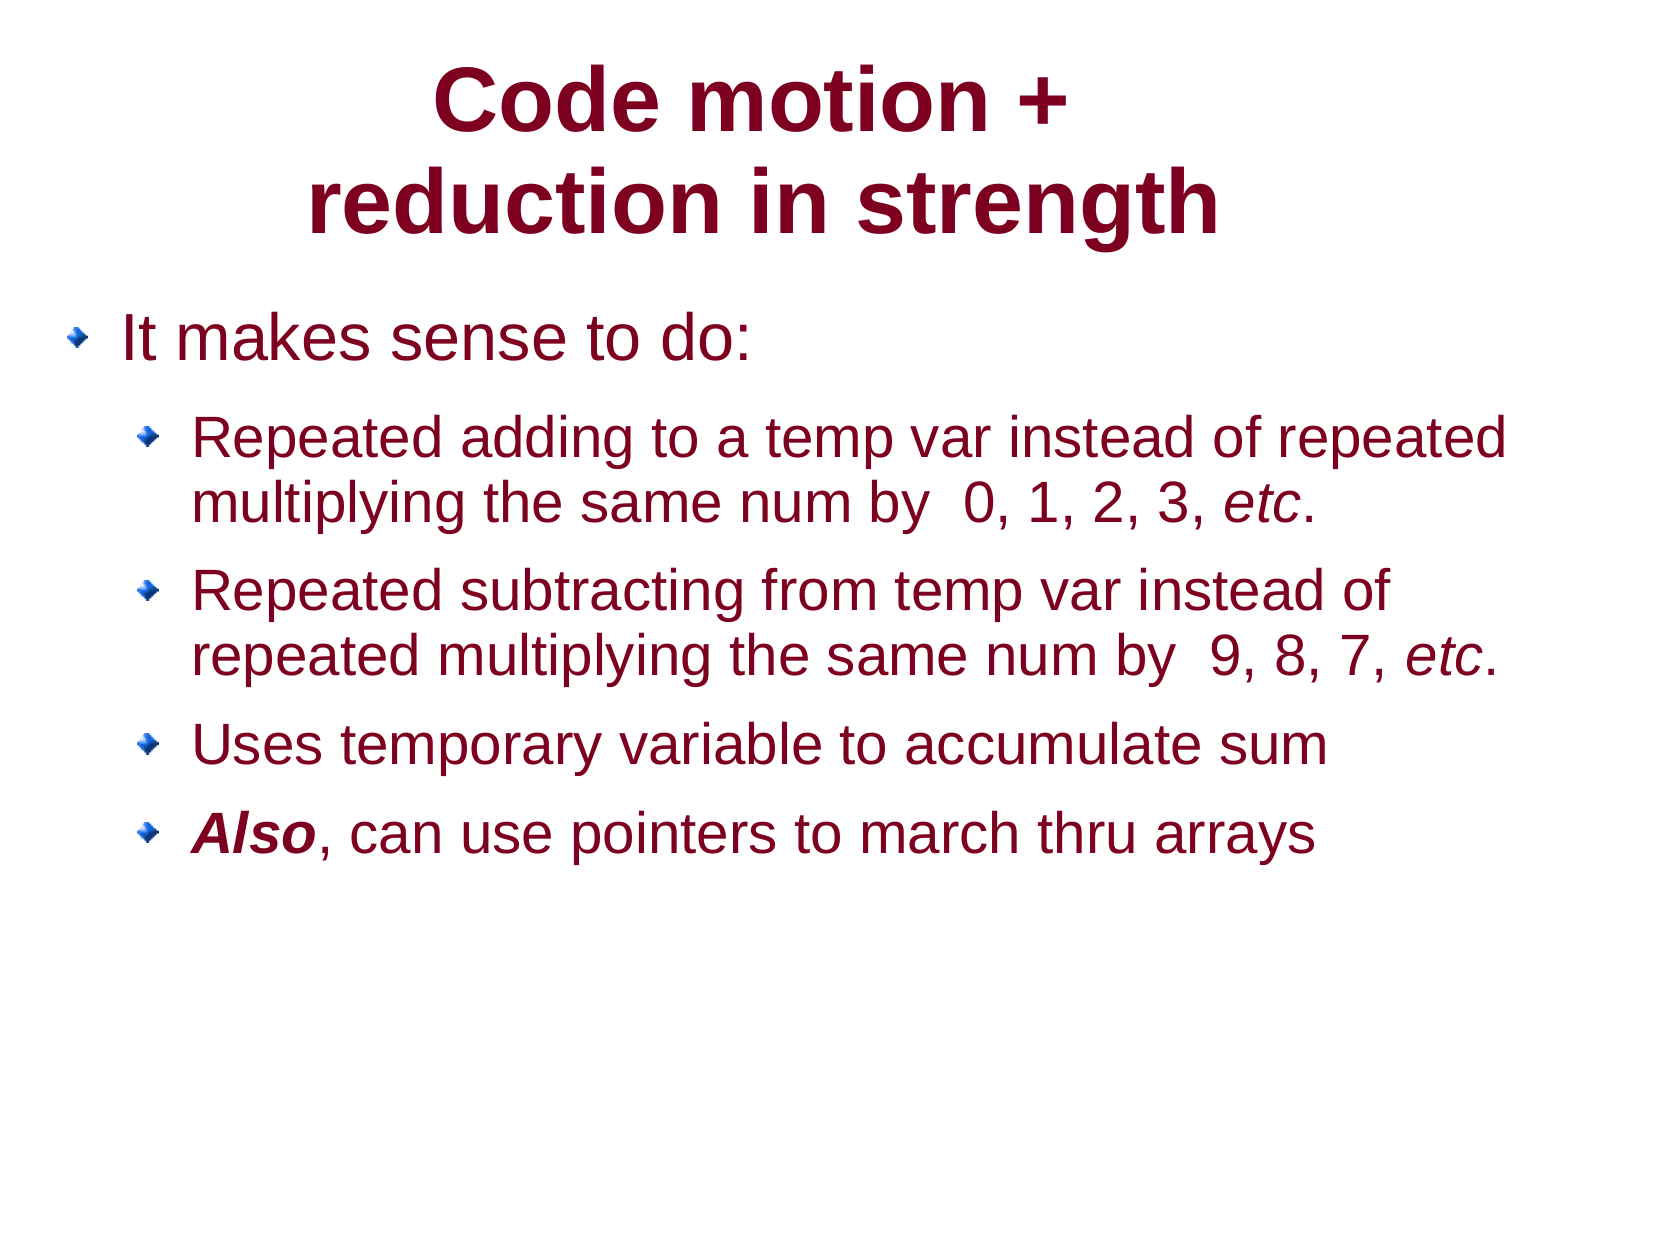

# Code motion + reduction in strength
It makes sense to do:
Repeated adding to a temp var instead of repeated multiplying the same num by 0, 1, 2, 3, etc.
Repeated subtracting from temp var instead of repeated multiplying the same num by 9, 8, 7, etc.
Uses temporary variable to accumulate sum
Also, can use pointers to march thru arrays